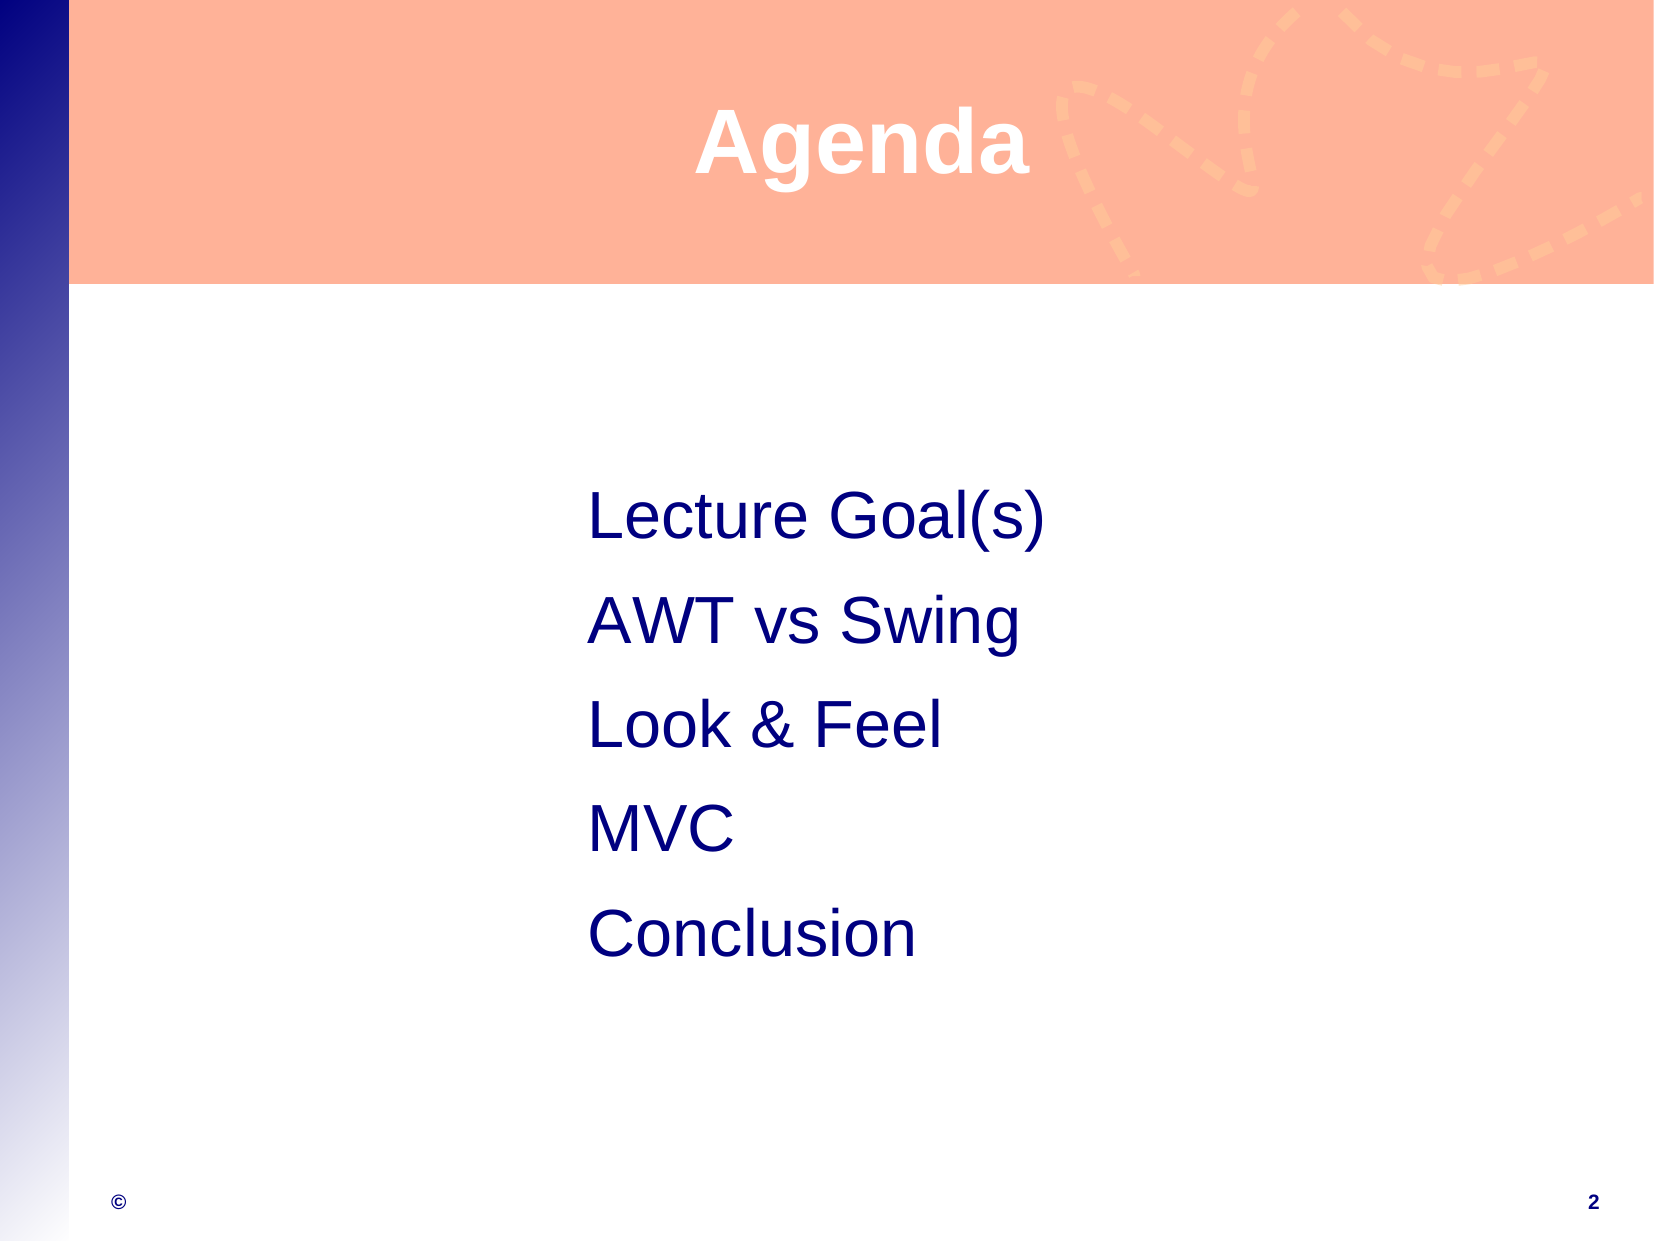

# Agenda
Lecture Goal(s)
AWT vs Swing
Look & Feel
MVC
Conclusion